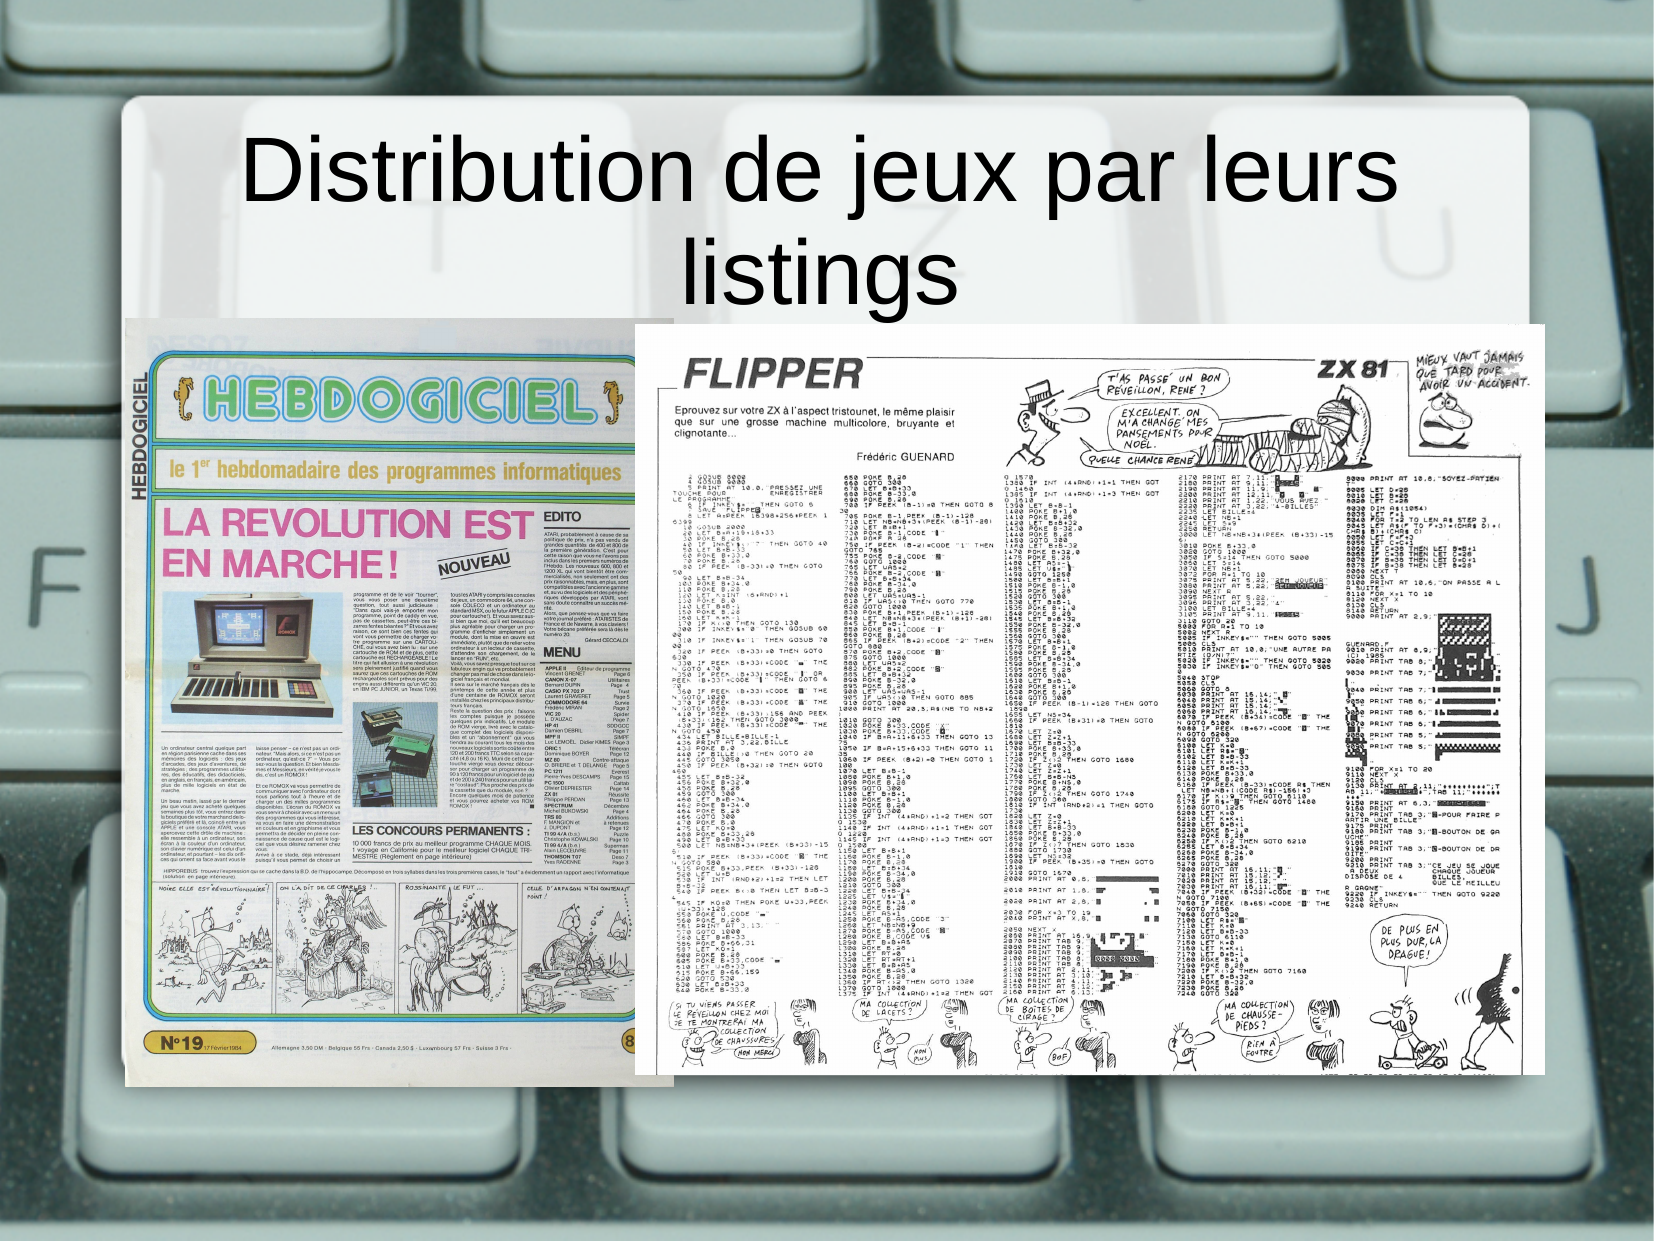

# Distribution de jeux par leurs listings